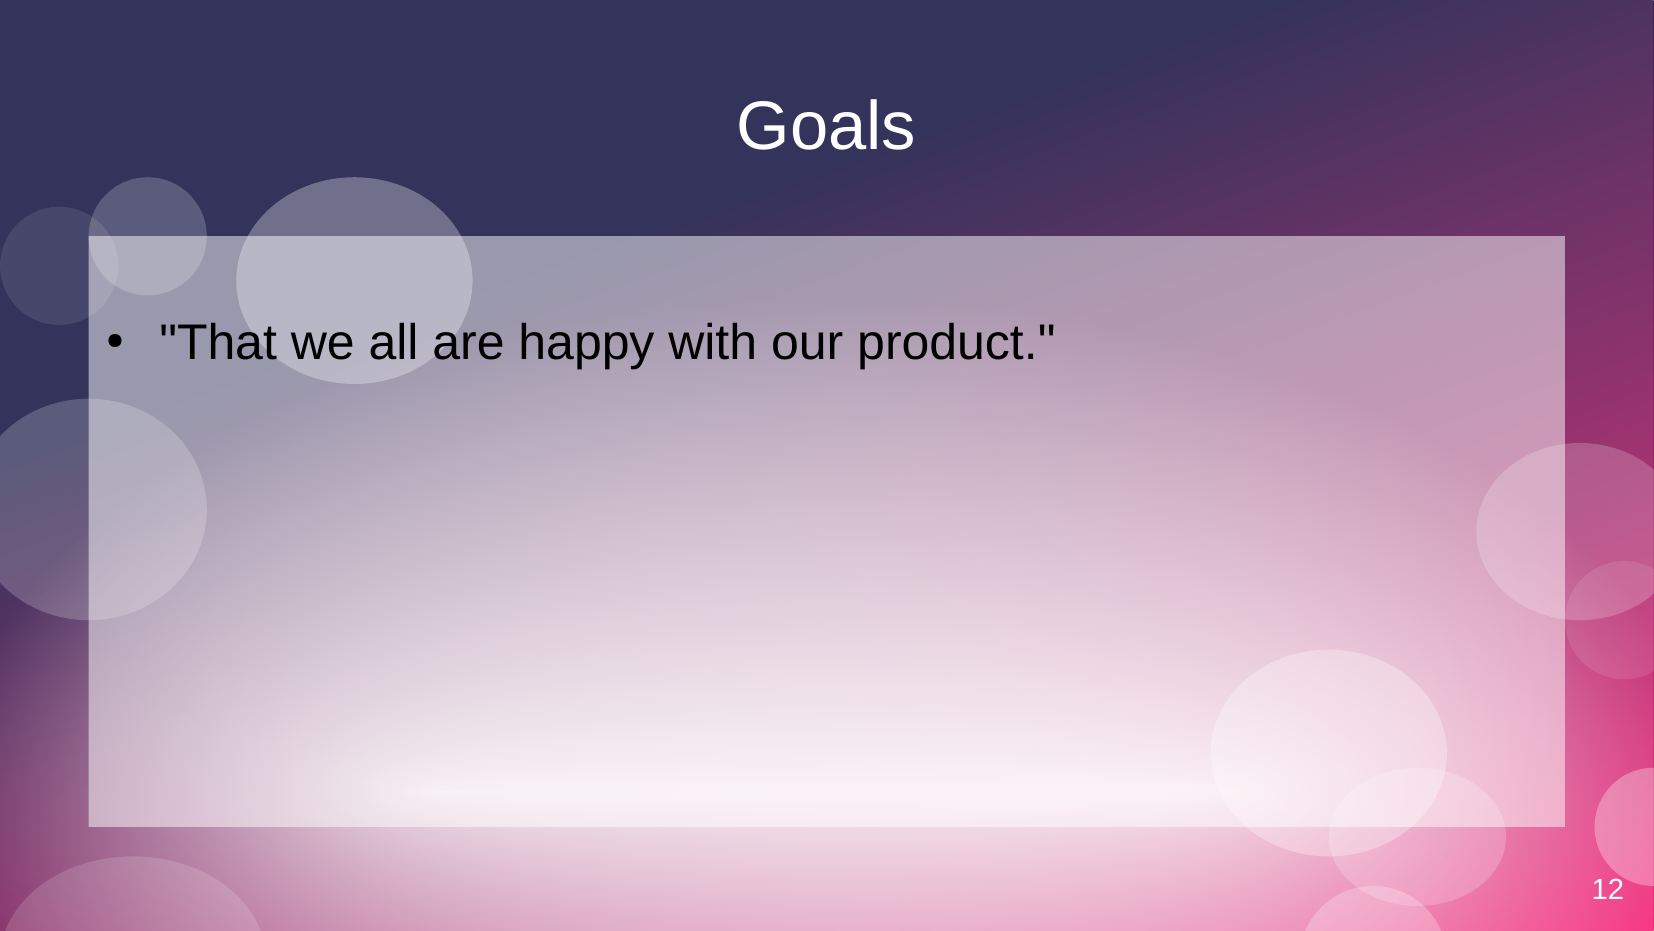

# Goals
"That we all are happy with our product."